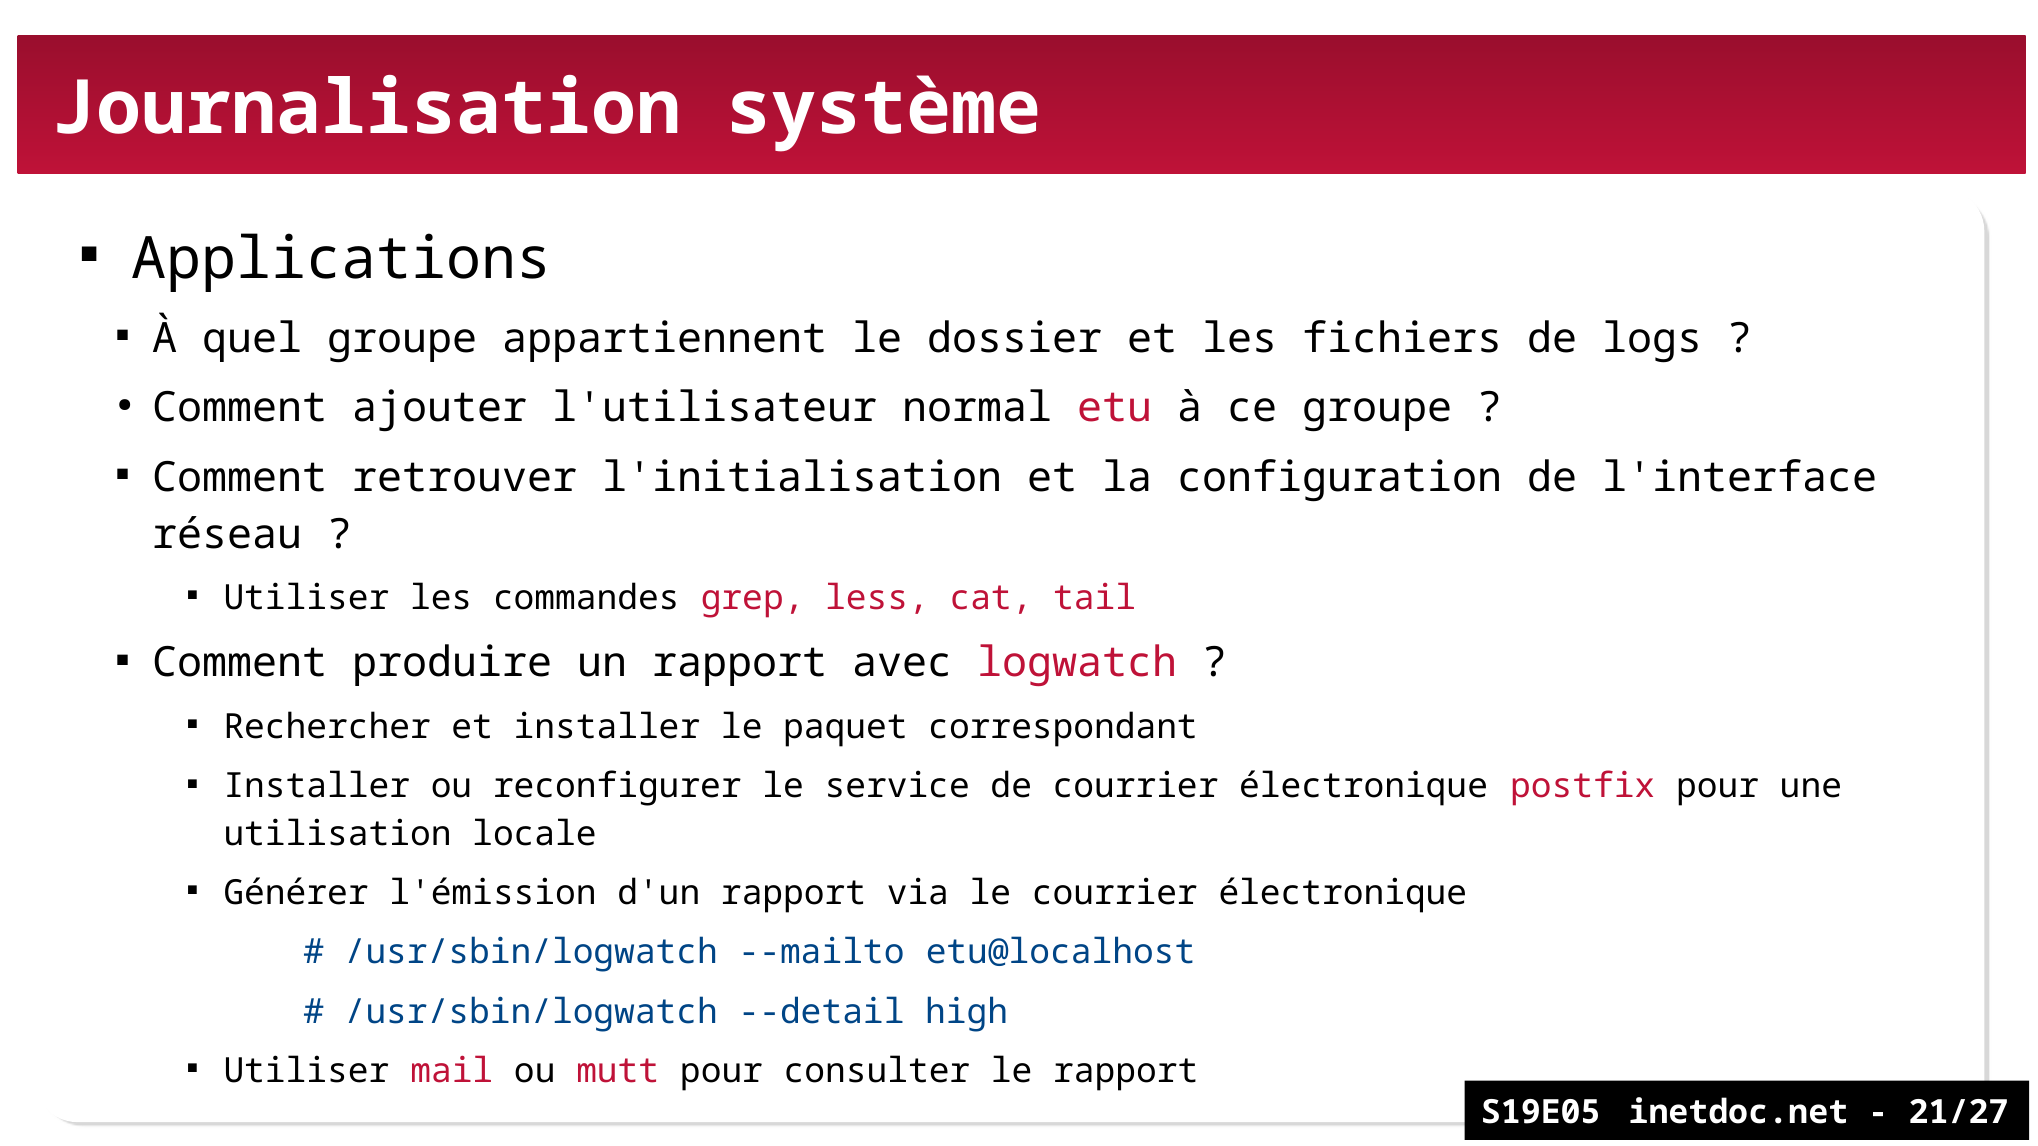

Journalisation système
 Applications
À quel groupe appartiennent le dossier et les fichiers de logs ?
Comment ajouter l'utilisateur normal etu à ce groupe ?
Comment retrouver l'initialisation et la configuration de l'interface réseau ?
Utiliser les commandes grep, less, cat, tail
Comment produire un rapport avec logwatch ?
Rechercher et installer le paquet correspondant
Installer ou reconfigurer le service de courrier électronique postfix pour une utilisation locale
Générer l'émission d'un rapport via le courrier électronique
			# /usr/sbin/logwatch --mailto etu@localhost
			# /usr/sbin/logwatch --detail high
Utiliser mail ou mutt pour consulter le rapport
S19E05	inetdoc.net - /27